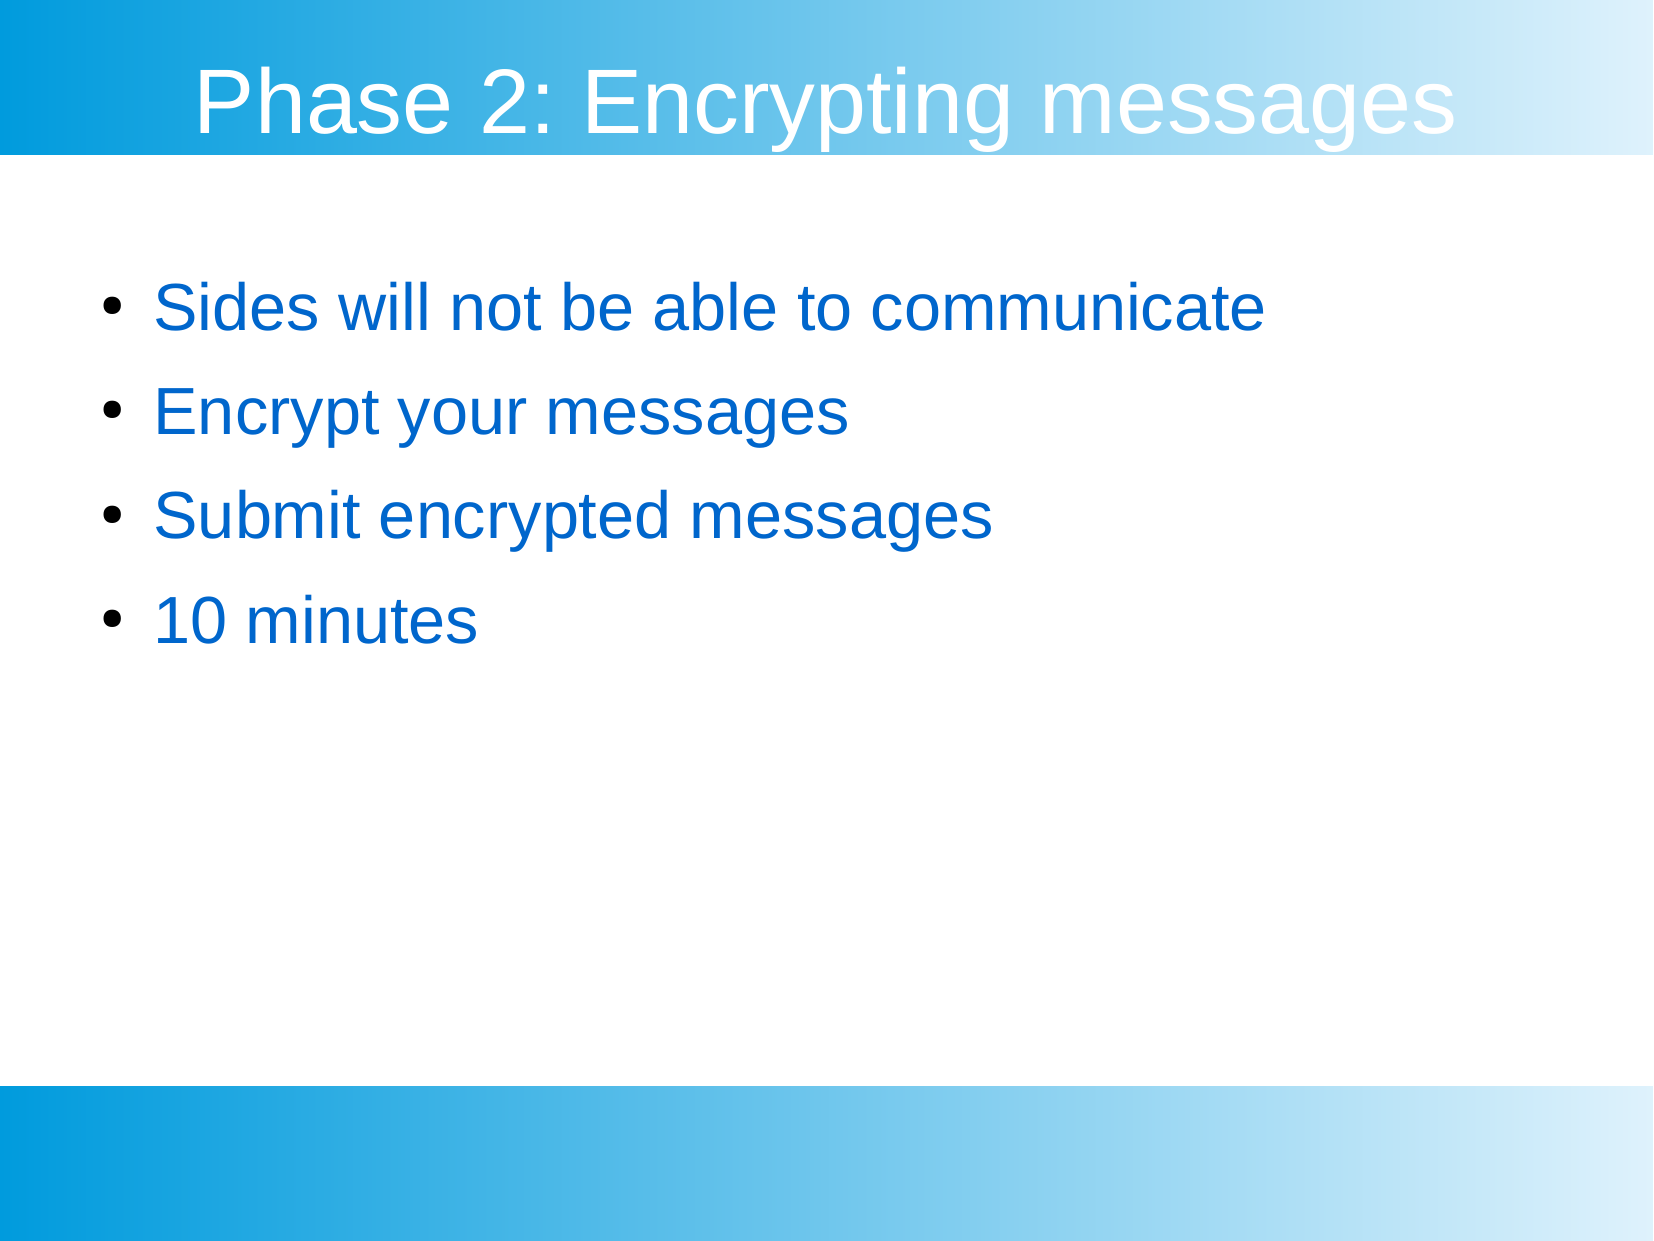

# Phase 2: Encrypting messages
Sides will not be able to communicate
Encrypt your messages
Submit encrypted messages
10 minutes